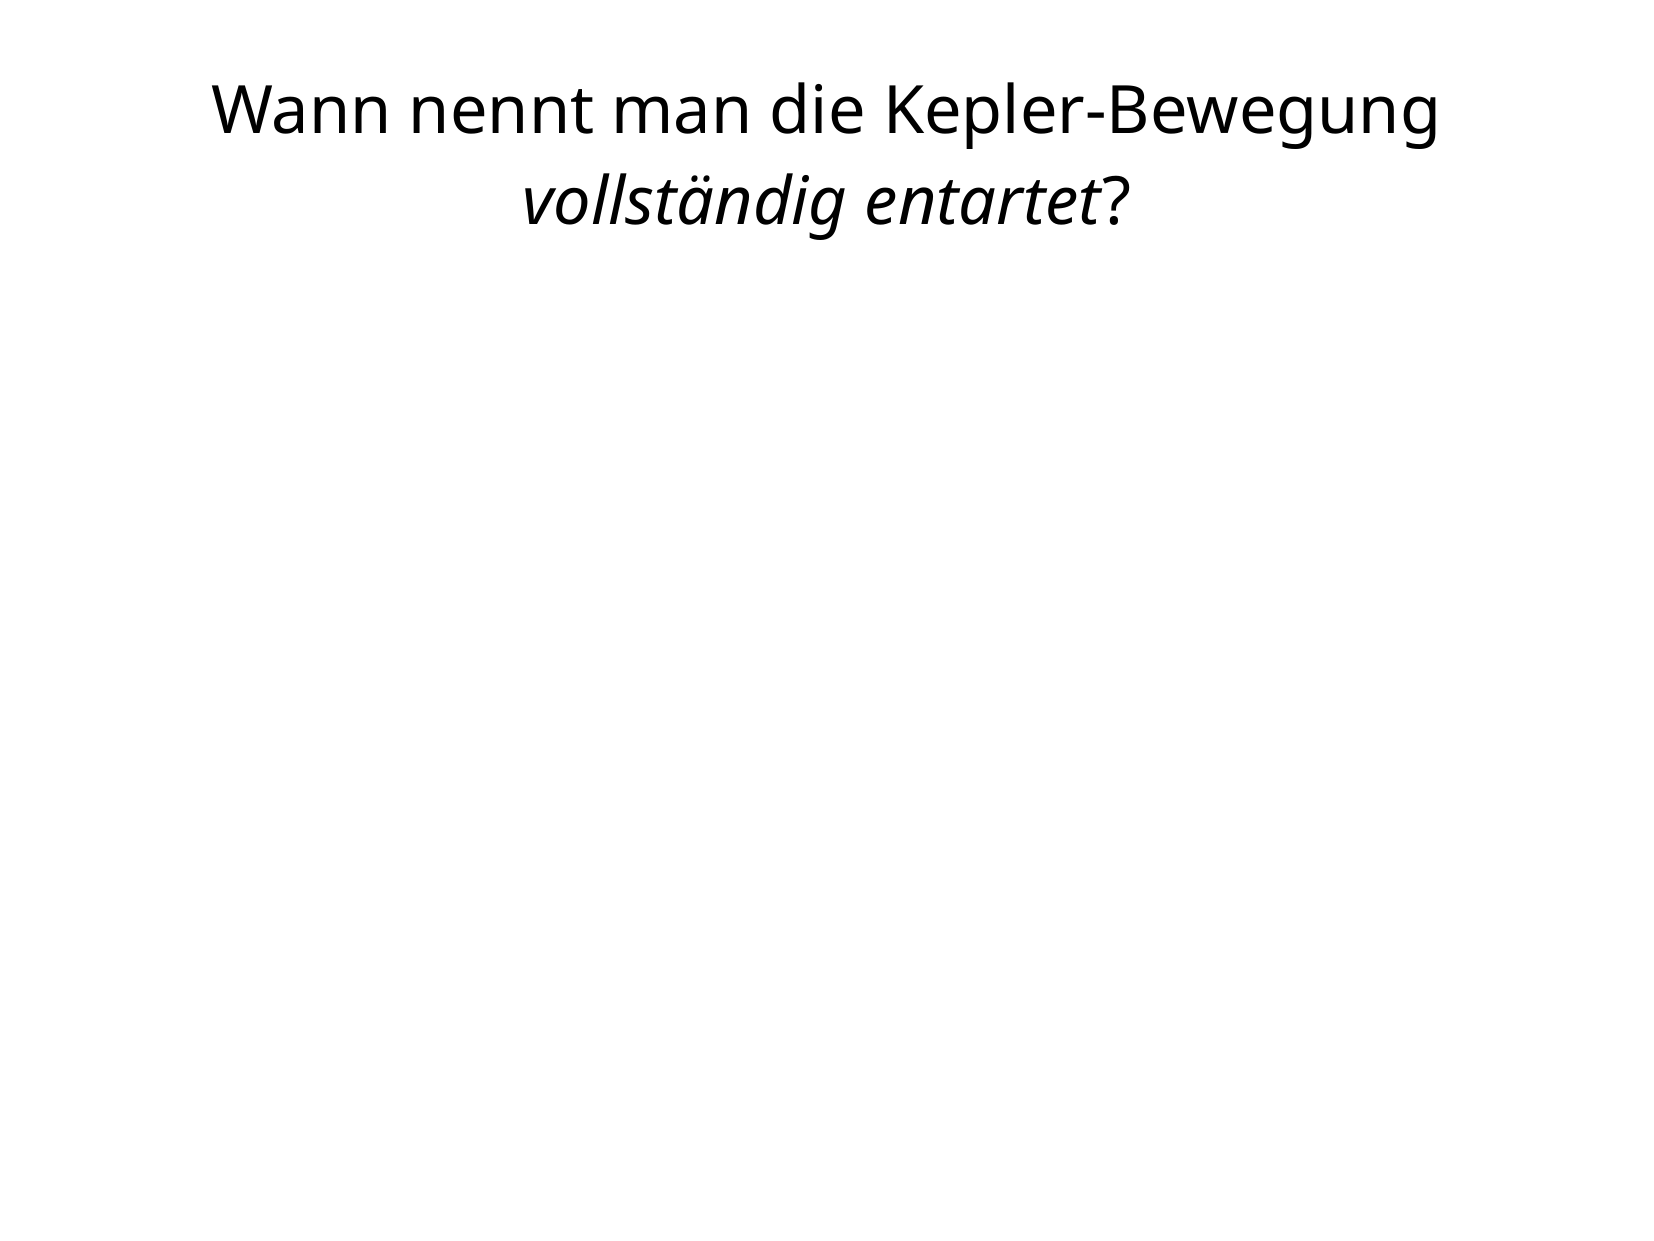

# Wann nennt man die Kepler-Bewegung vollständig entartet?